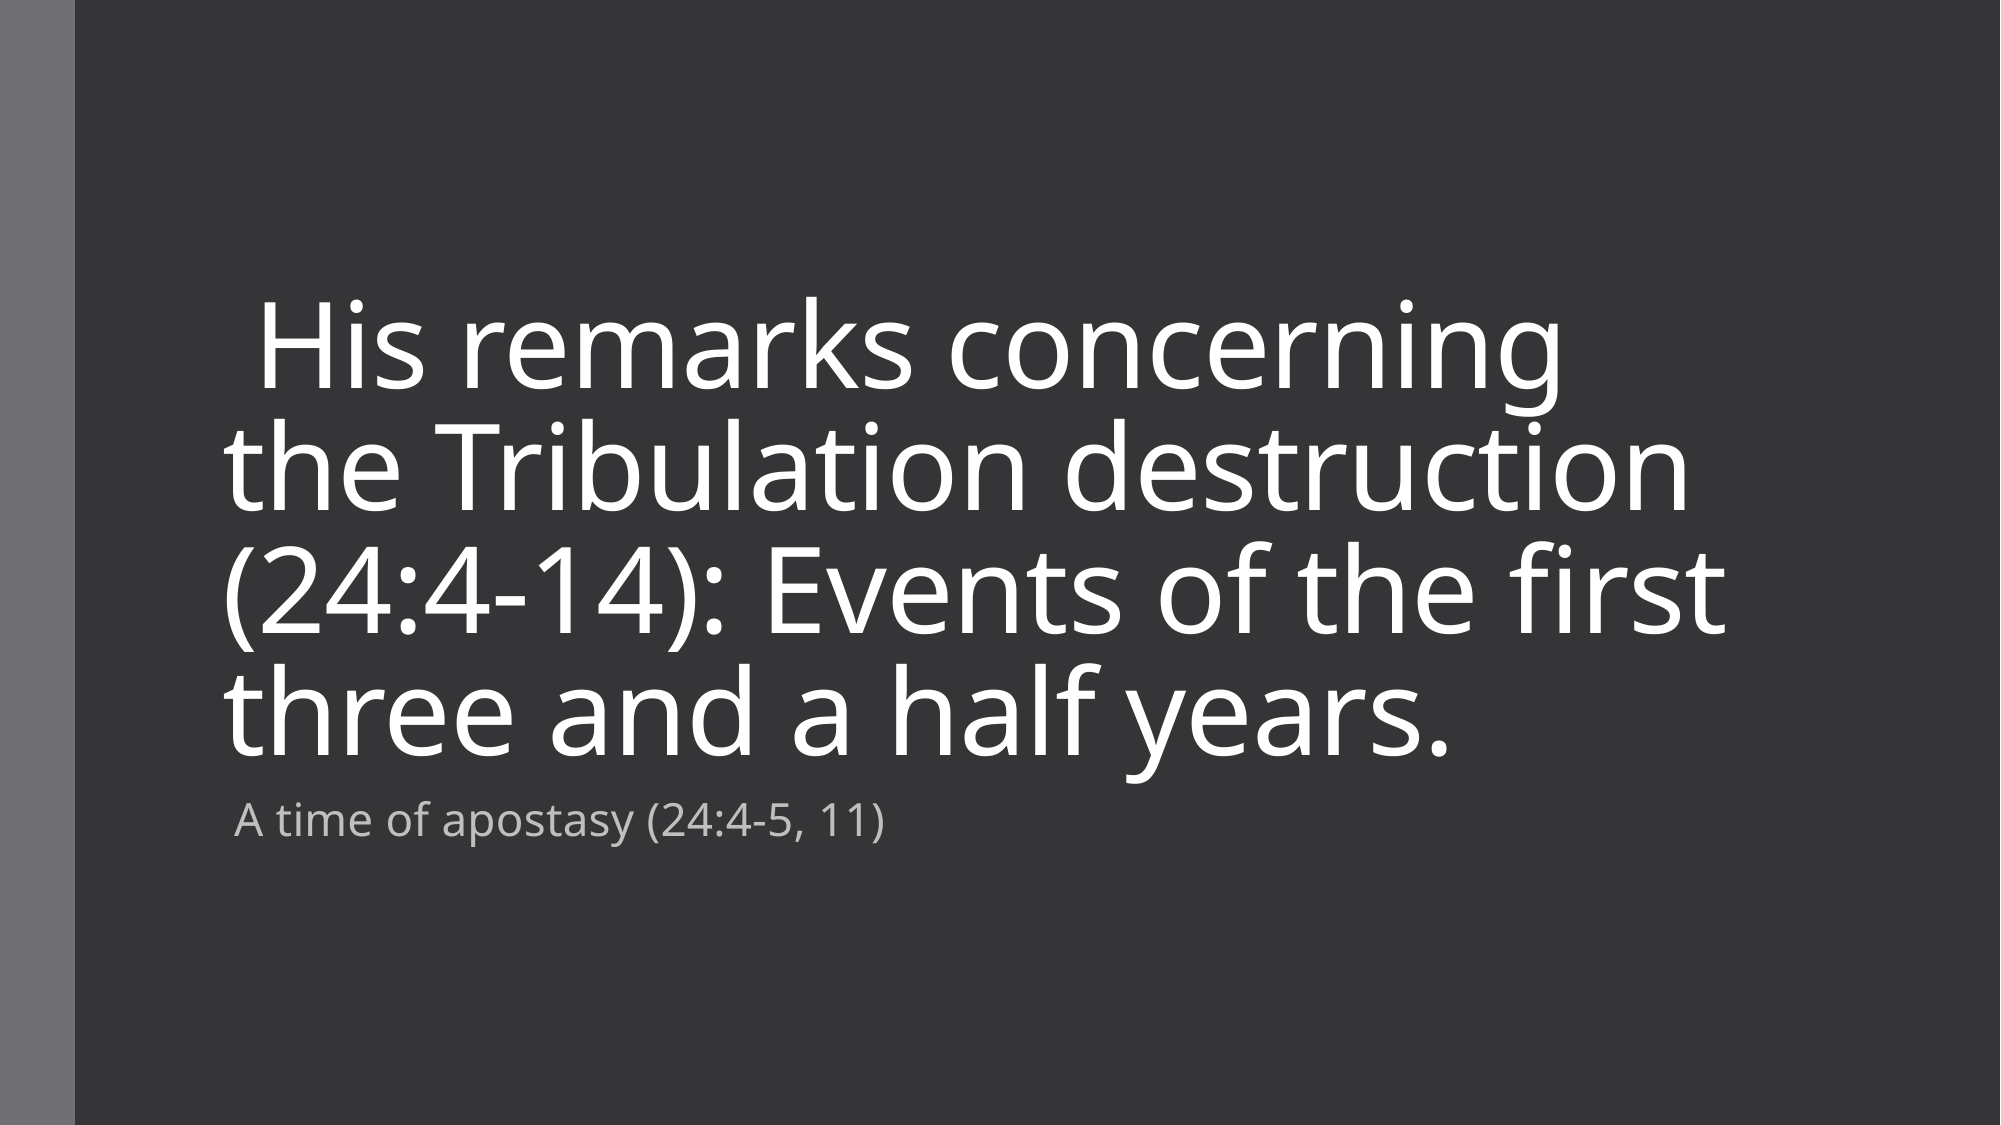

# His remarks concerning the Tribulation destruction (24:4-14): Events of the first three and a half years.
 A time of apostasy (24:4-5, 11)